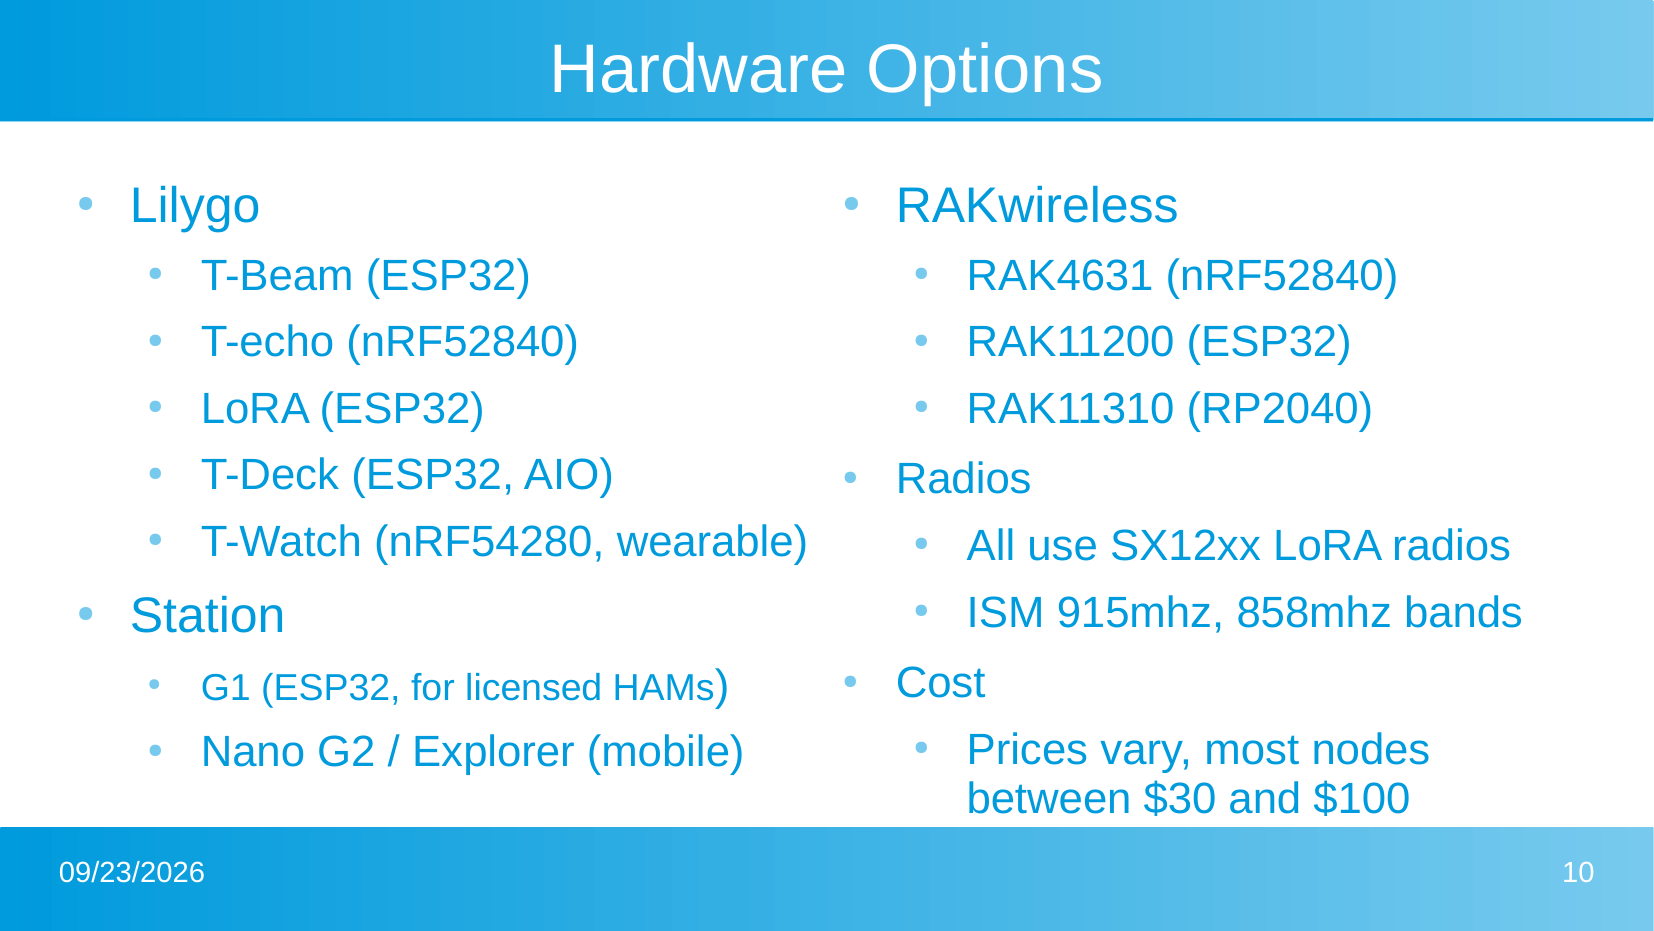

# Hardware Options
Lilygo
T-Beam (ESP32)
T-echo (nRF52840)
LoRA (ESP32)
T-Deck (ESP32, AIO)
T-Watch (nRF54280, wearable)
Station
G1 (ESP32, for licensed HAMs)
Nano G2 / Explorer (mobile)
RAKwireless
RAK4631 (nRF52840)
RAK11200 (ESP32)
RAK11310 (RP2040)
Radios
All use SX12xx LoRA radios
ISM 915mhz, 858mhz bands
Cost
Prices vary, most nodes between $30 and $100
10